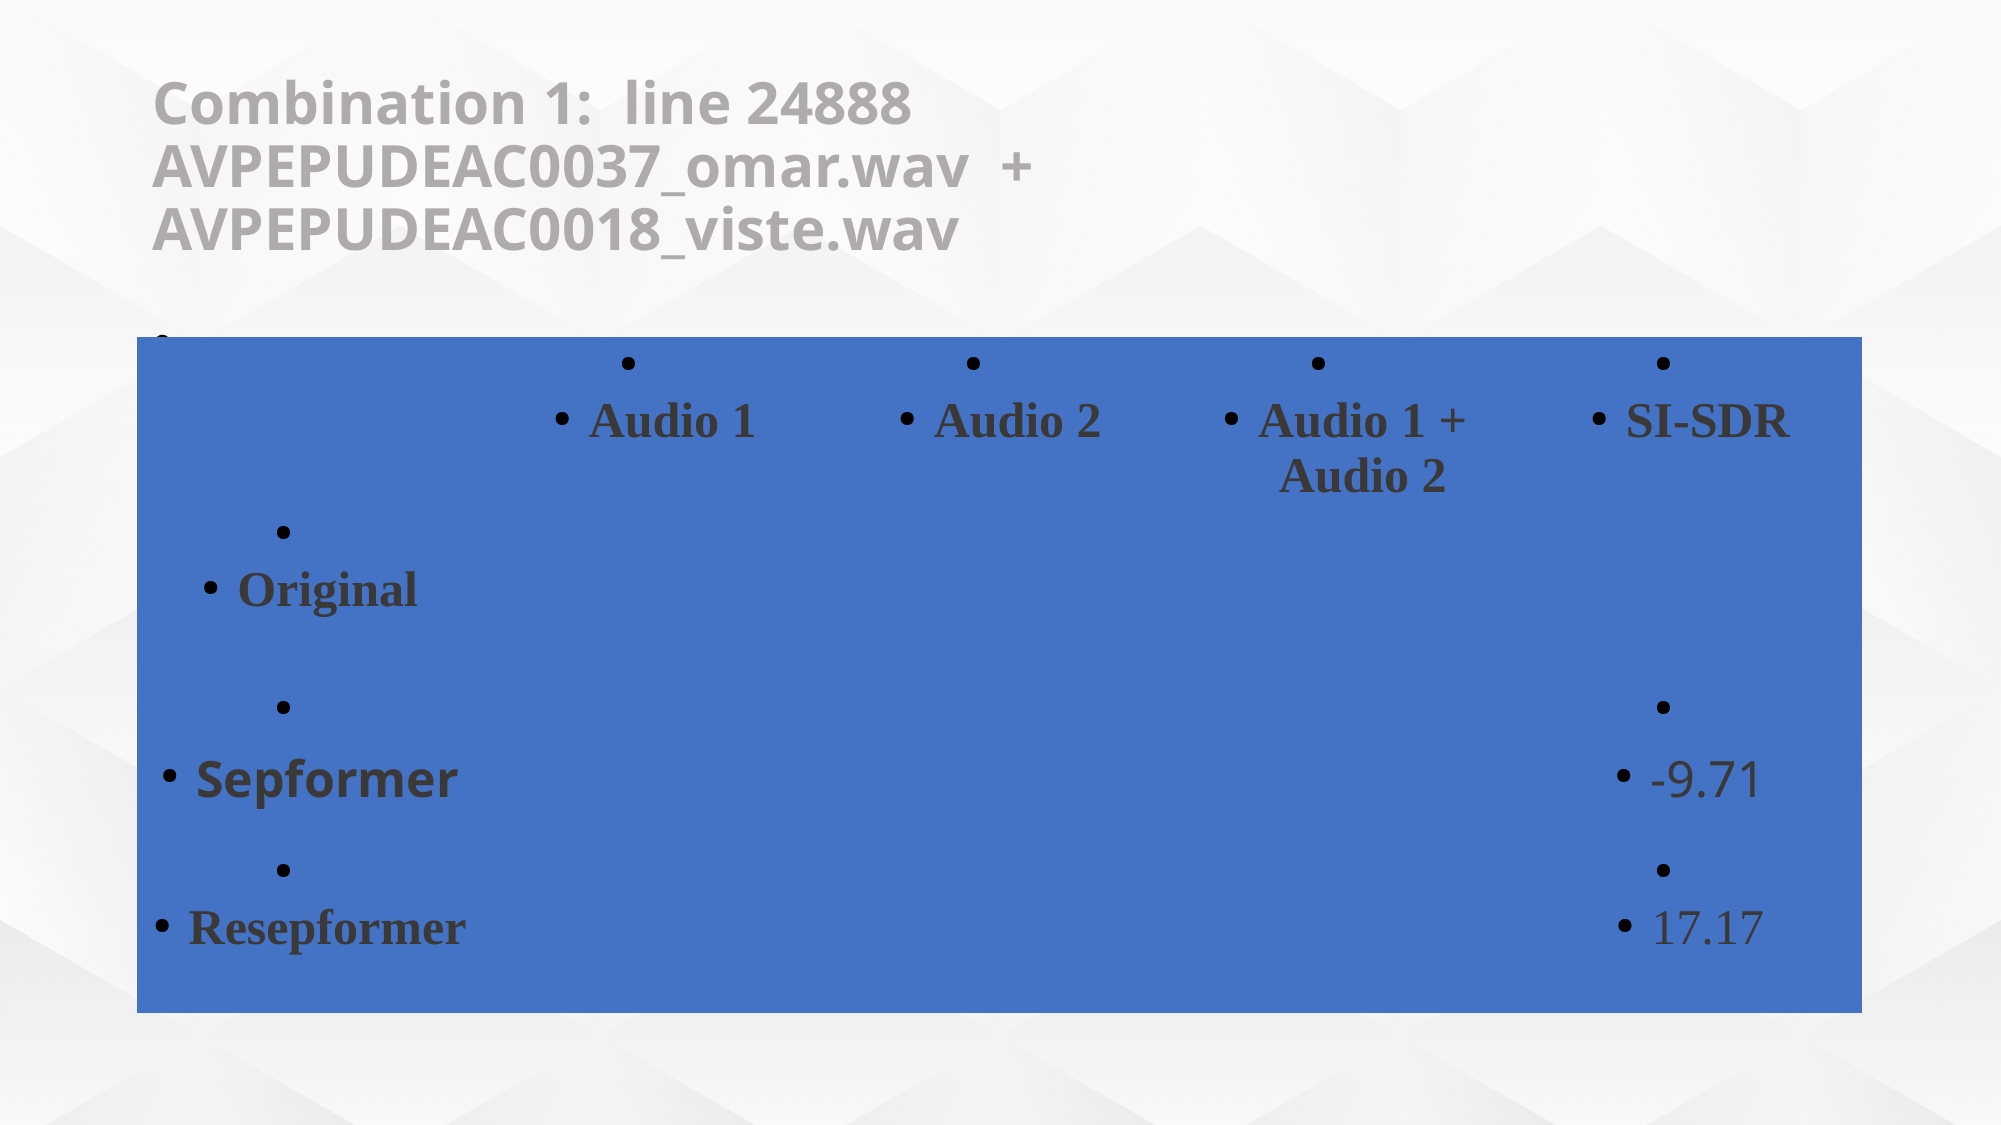

# Combination 1: line 24888 AVPEPUDEAC0037_omar.wav + AVPEPUDEAC0018_viste.wav
| | Audio 1 | Audio 2 | Audio 1 + Audio 2 | SI-SDR |
| --- | --- | --- | --- | --- |
| Original | | | | |
| Sepformer | | | | -9.71 |
| Resepformer | | | | 17.17 |